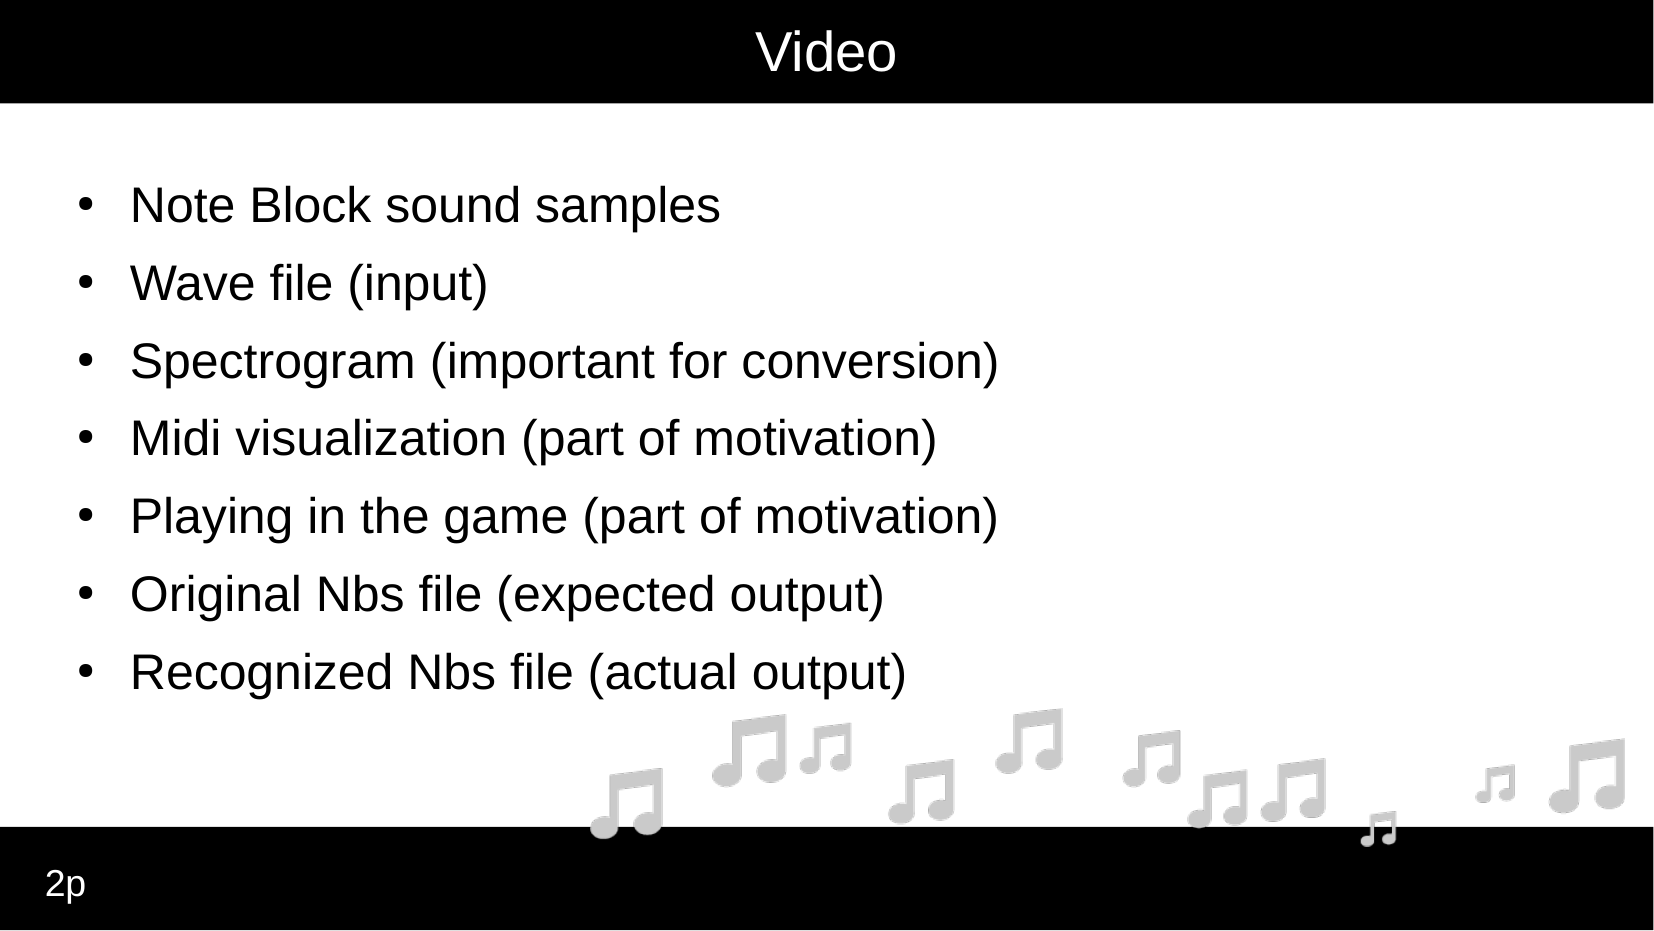

# Video
Note Block sound samples
Wave file (input)
Spectrogram (important for conversion)
Midi visualization (part of motivation)
Playing in the game (part of motivation)
Original Nbs file (expected output)
Recognized Nbs file (actual output)
2p